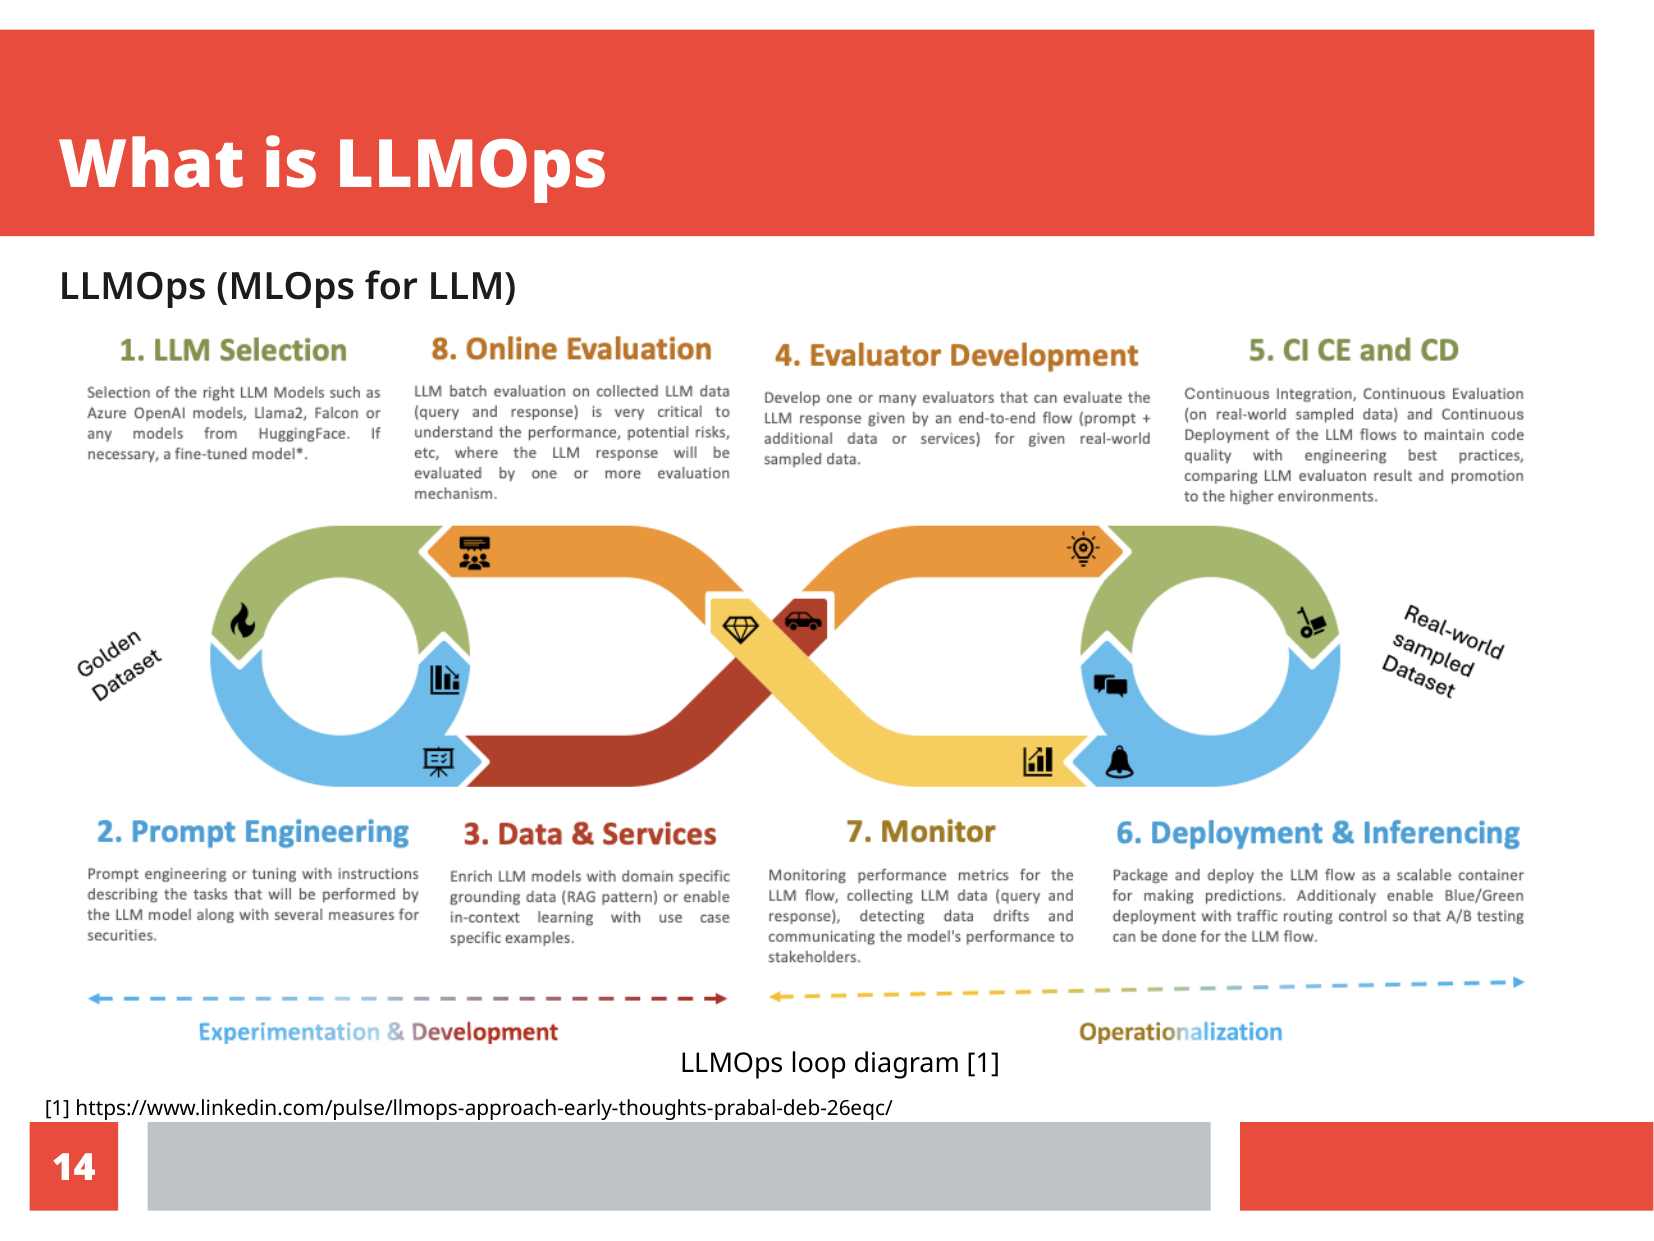

# What is LLMOps
LLMOps (MLOps for LLM)
LLMOps loop diagram [1]
[1] https://www.linkedin.com/pulse/llmops-approach-early-thoughts-prabal-deb-26eqc/
14